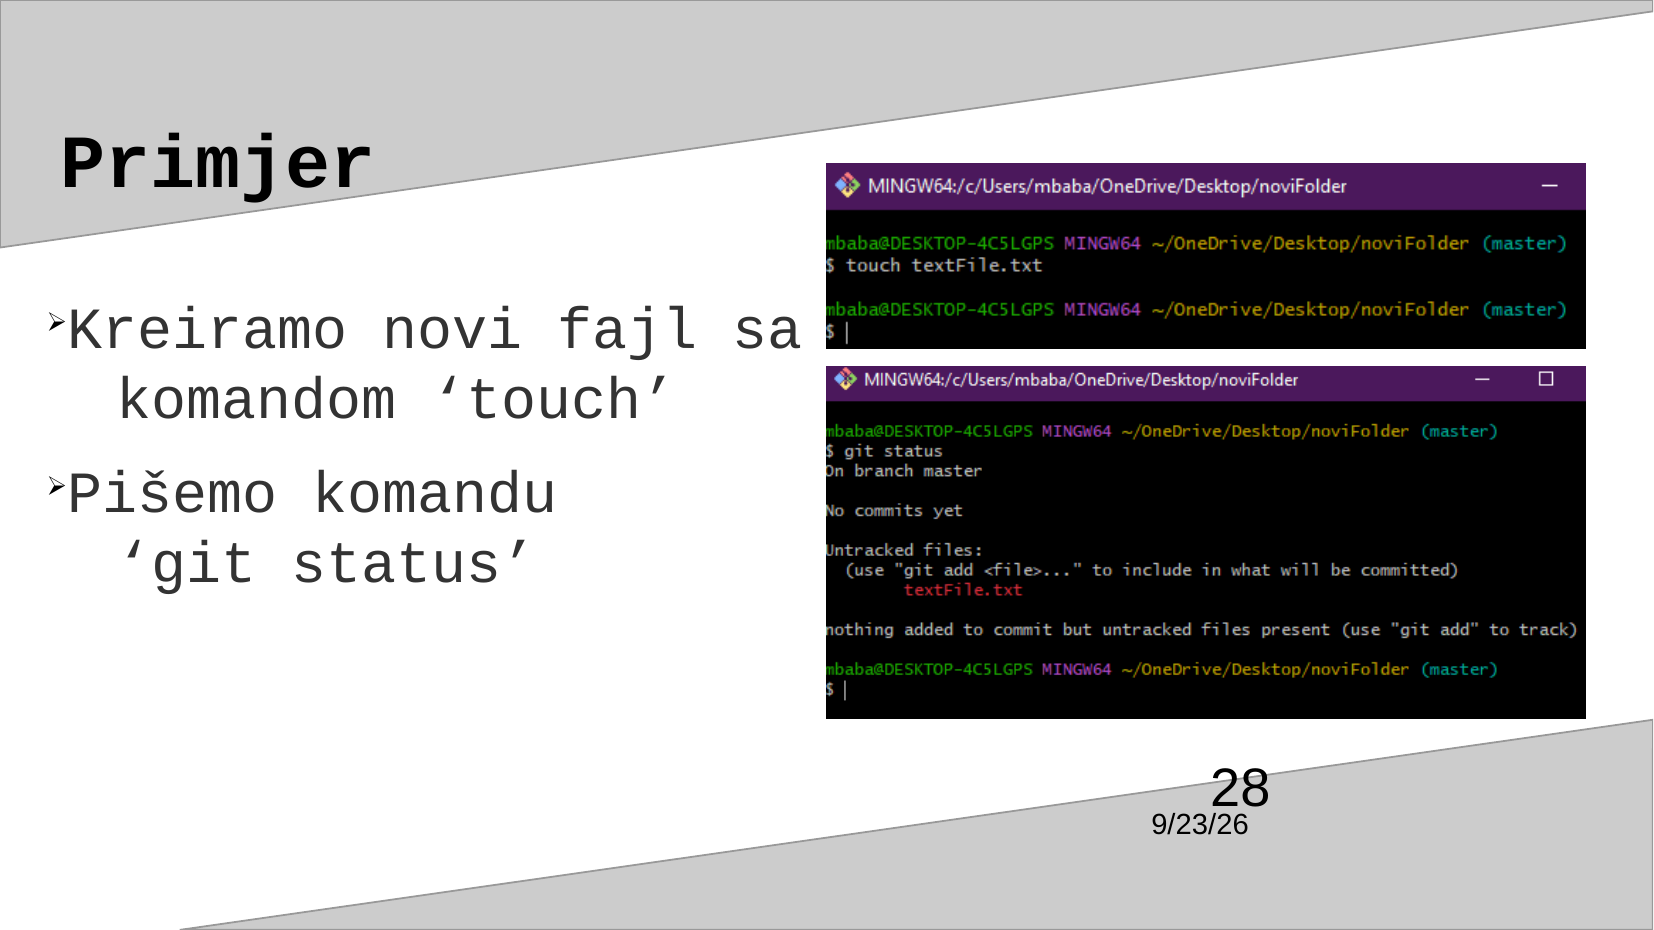

Primjer
Kreiramo novi fajl sa
 komandom ‘touch’
Pišemo komandu
 ‘git status’
27